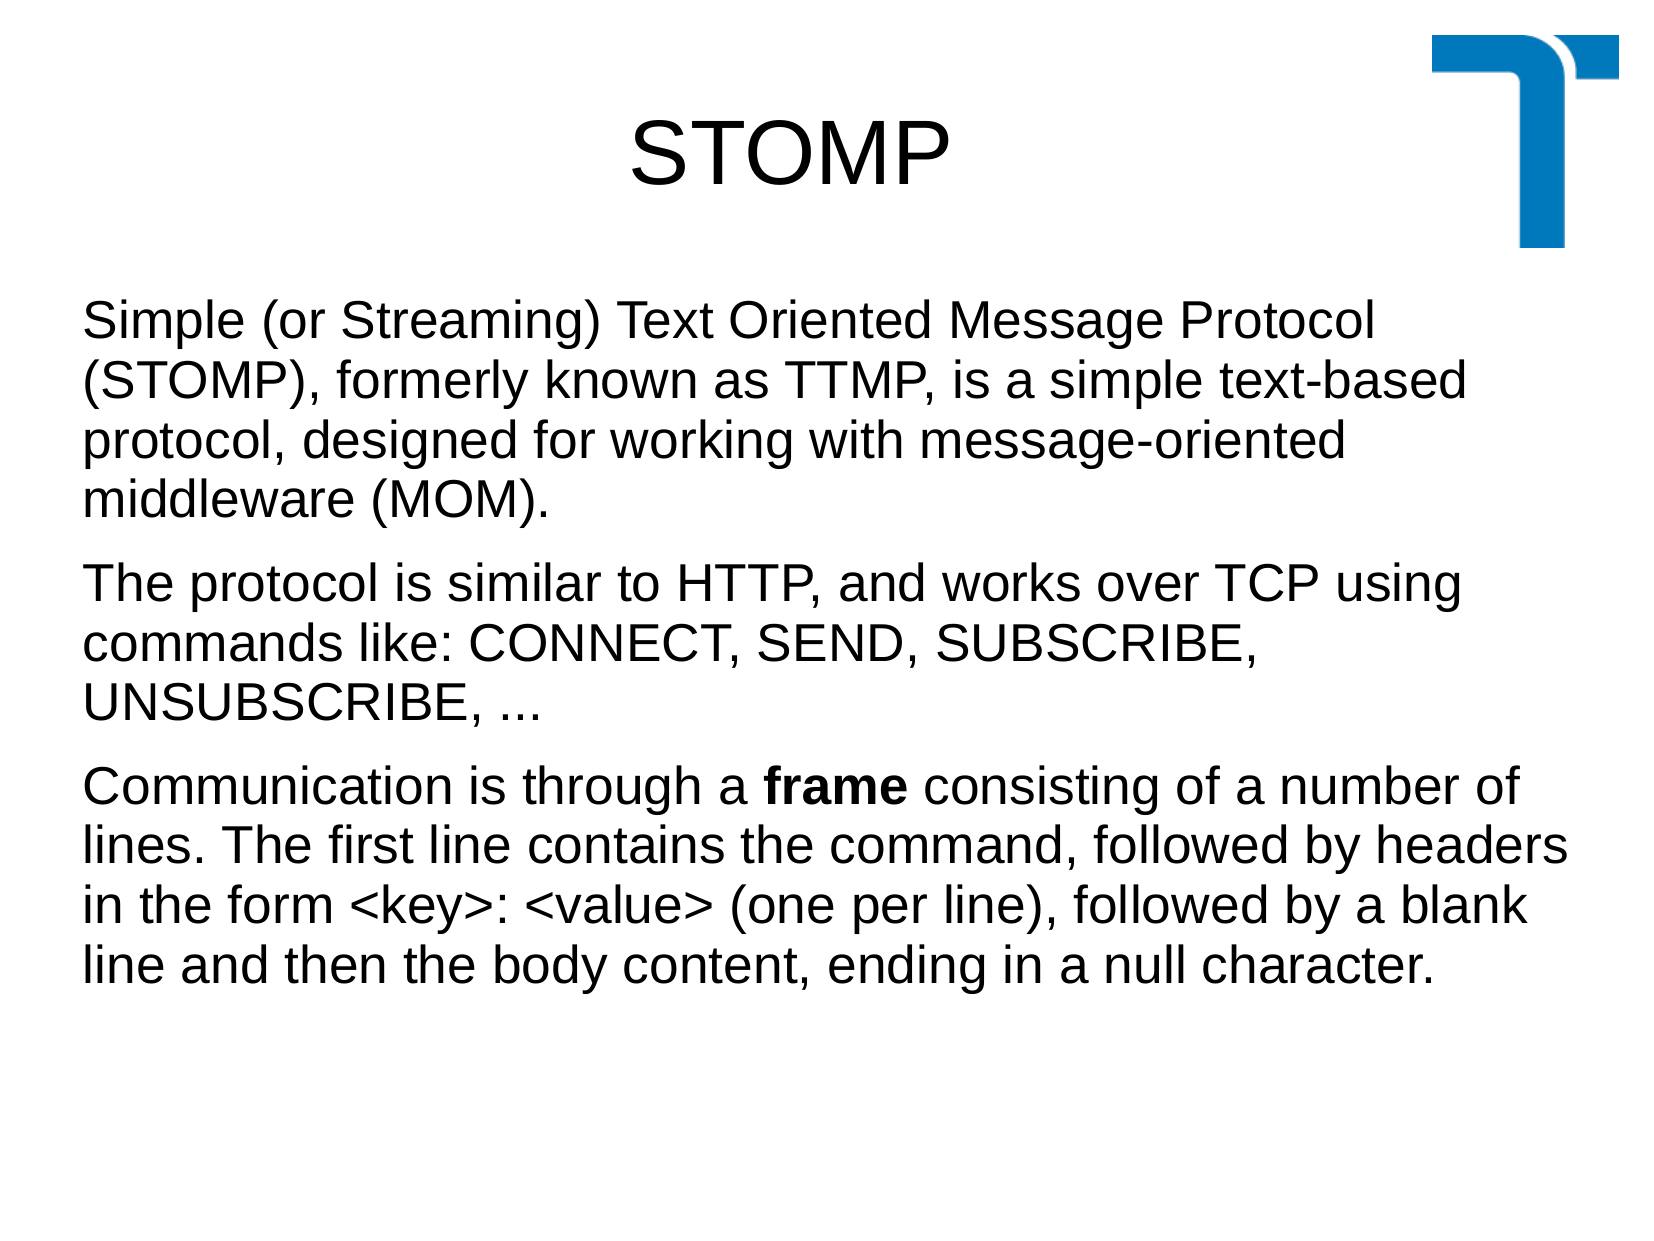

# STOMP
Simple (or Streaming) Text Oriented Message Protocol (STOMP), formerly known as TTMP, is a simple text-based protocol, designed for working with message-oriented middleware (MOM).
The protocol is similar to HTTP, and works over TCP using commands like: CONNECT, SEND, SUBSCRIBE, UNSUBSCRIBE, ...
Communication is through a frame consisting of a number of lines. The first line contains the command, followed by headers in the form <key>: <value> (one per line), followed by a blank line and then the body content, ending in a null character.